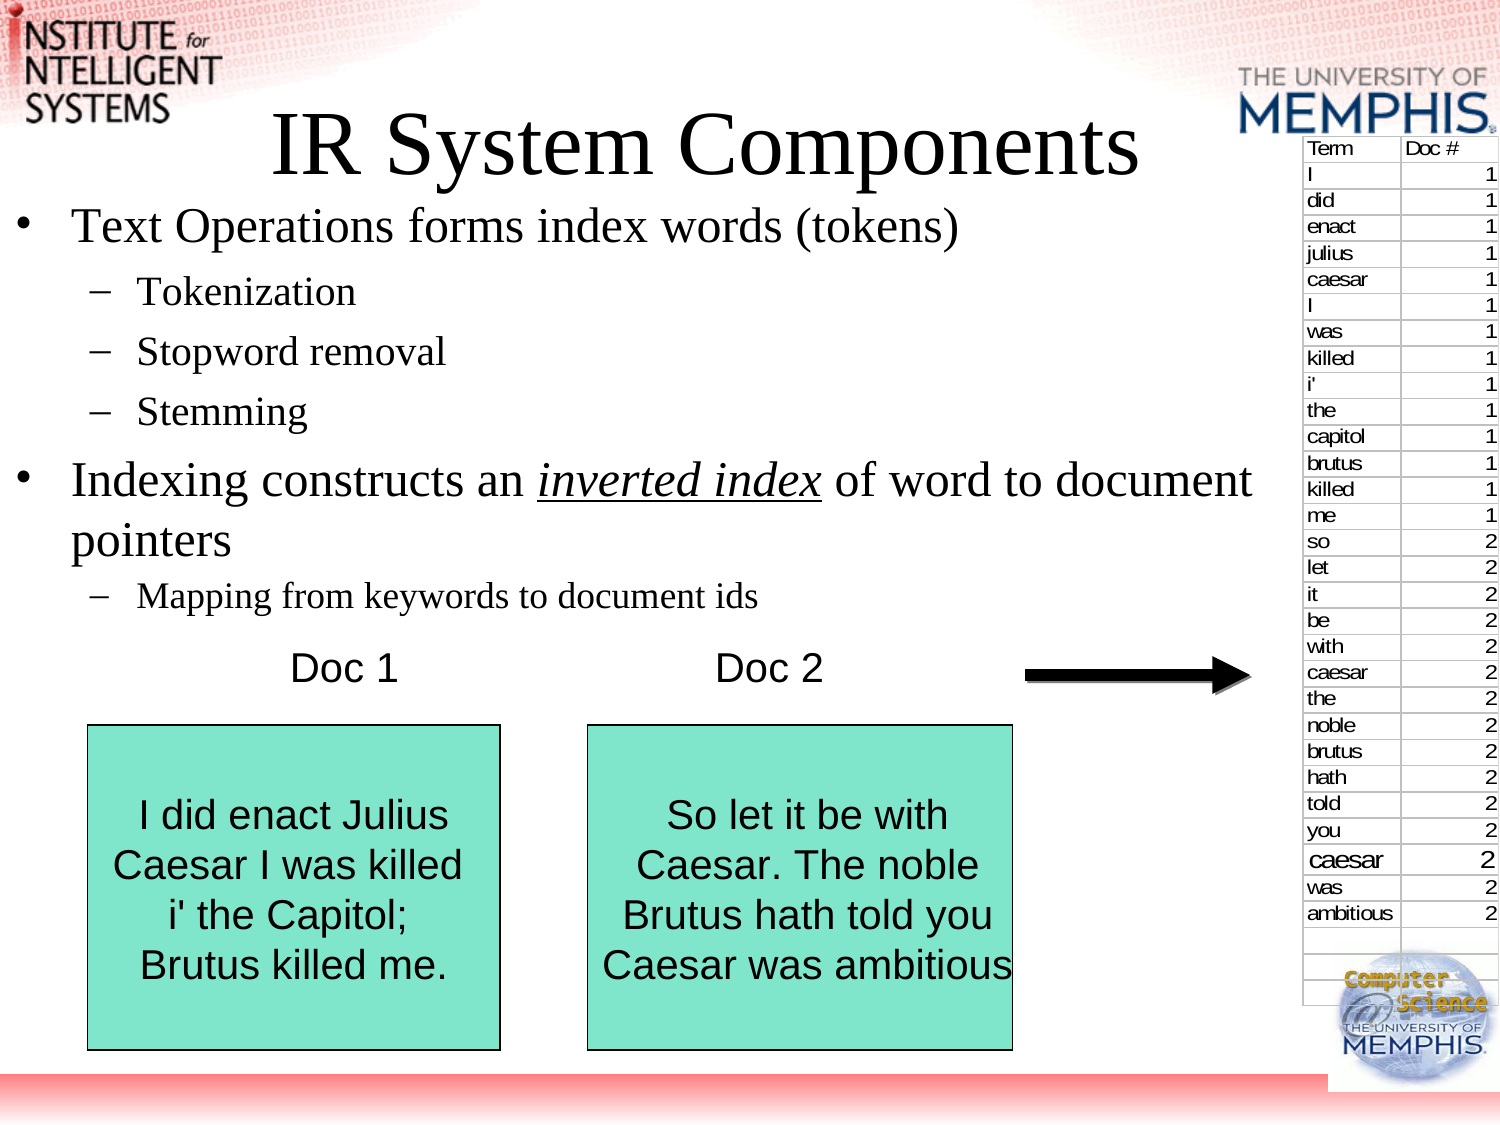

# IR System Components
Text Operations forms index words (tokens)
Tokenization
Stopword removal
Stemming
Indexing constructs an inverted index of word to document pointers
Mapping from keywords to document ids
Doc 1
Doc 2
I did enact Julius
Caesar I was killed
i' the Capitol;
Brutus killed me.
So let it be with
Caesar. The noble
Brutus hath told you
Caesar was ambitious